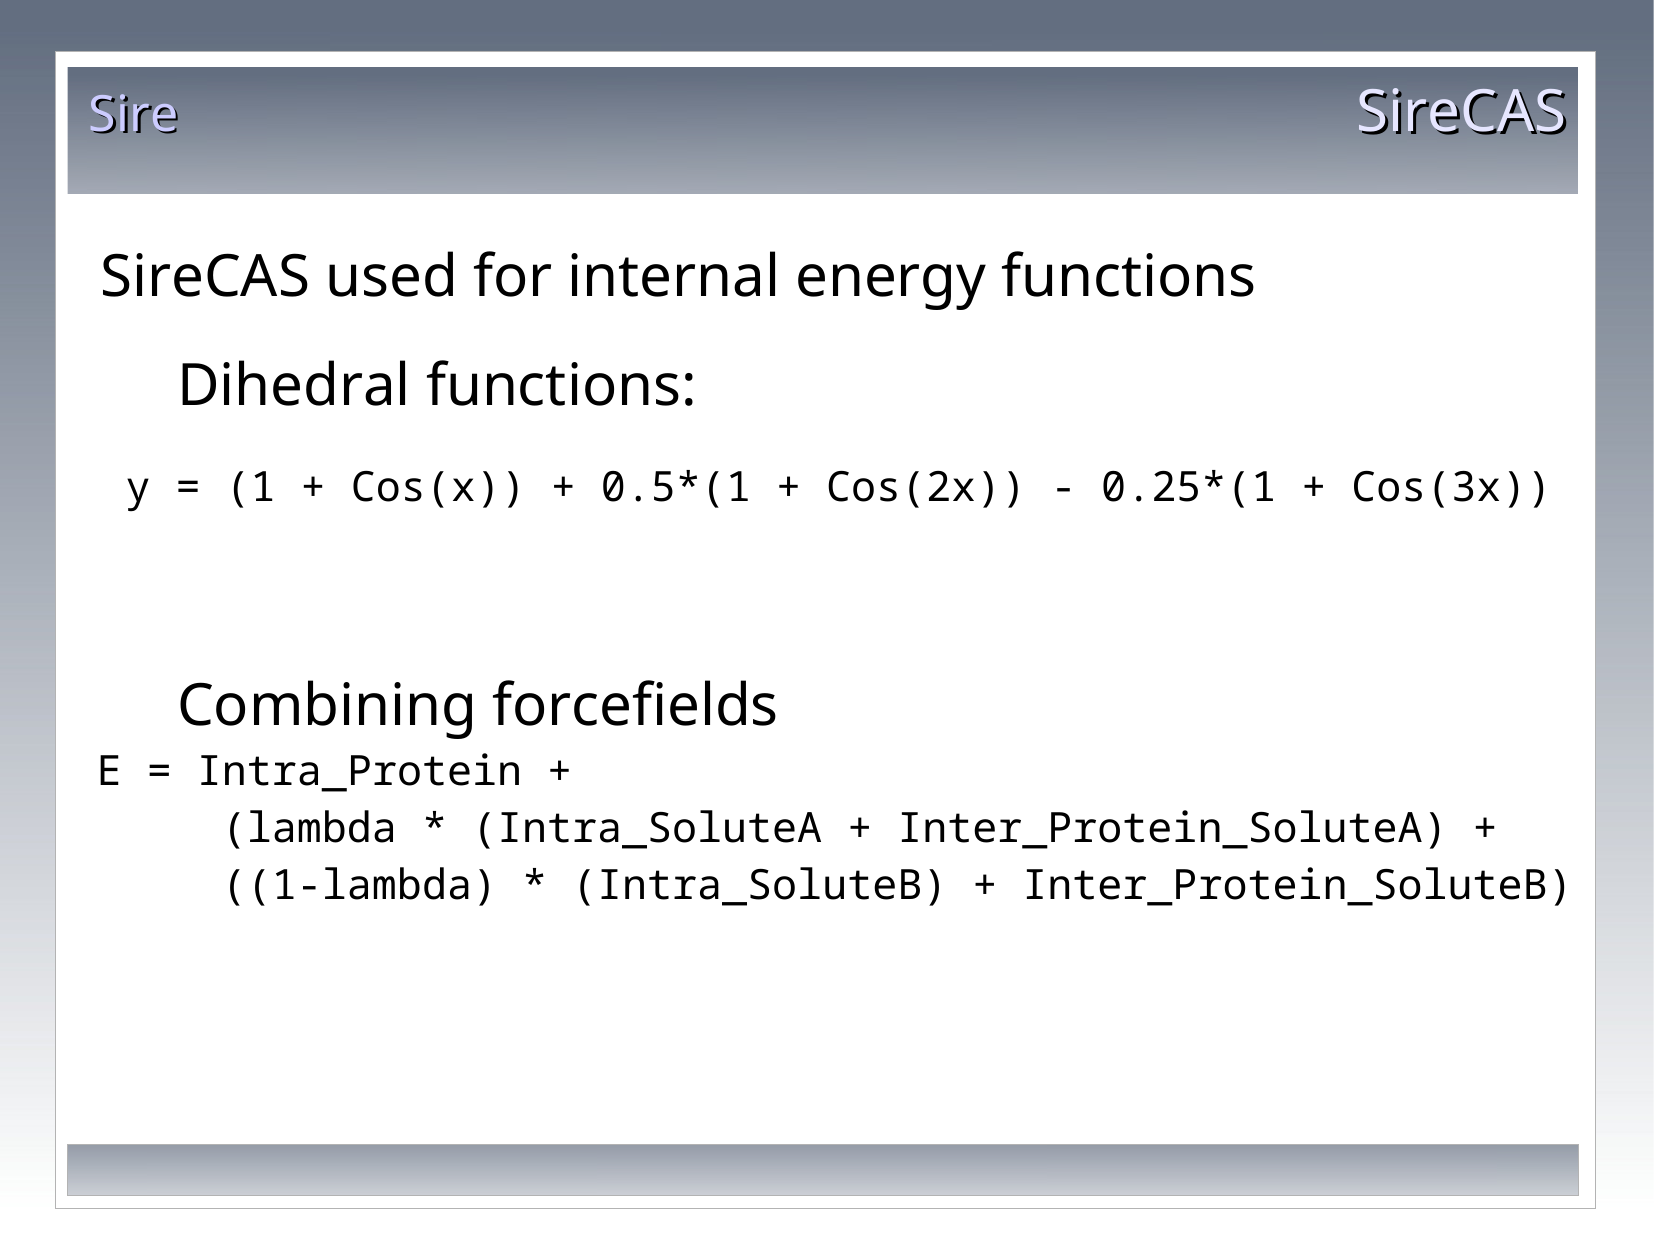

# SireCAS
SireCAS used for internal energy functions
Dihedral functions:
Combining forcefields
y = (1 + Cos(x)) + 0.5*(1 + Cos(2x)) - 0.25*(1 + Cos(3x))
E = Intra_Protein +
	 (lambda * (Intra_SoluteA + Inter_Protein_SoluteA) +
 ((1-lambda) * (Intra_SoluteB) + Inter_Protein_SoluteB)